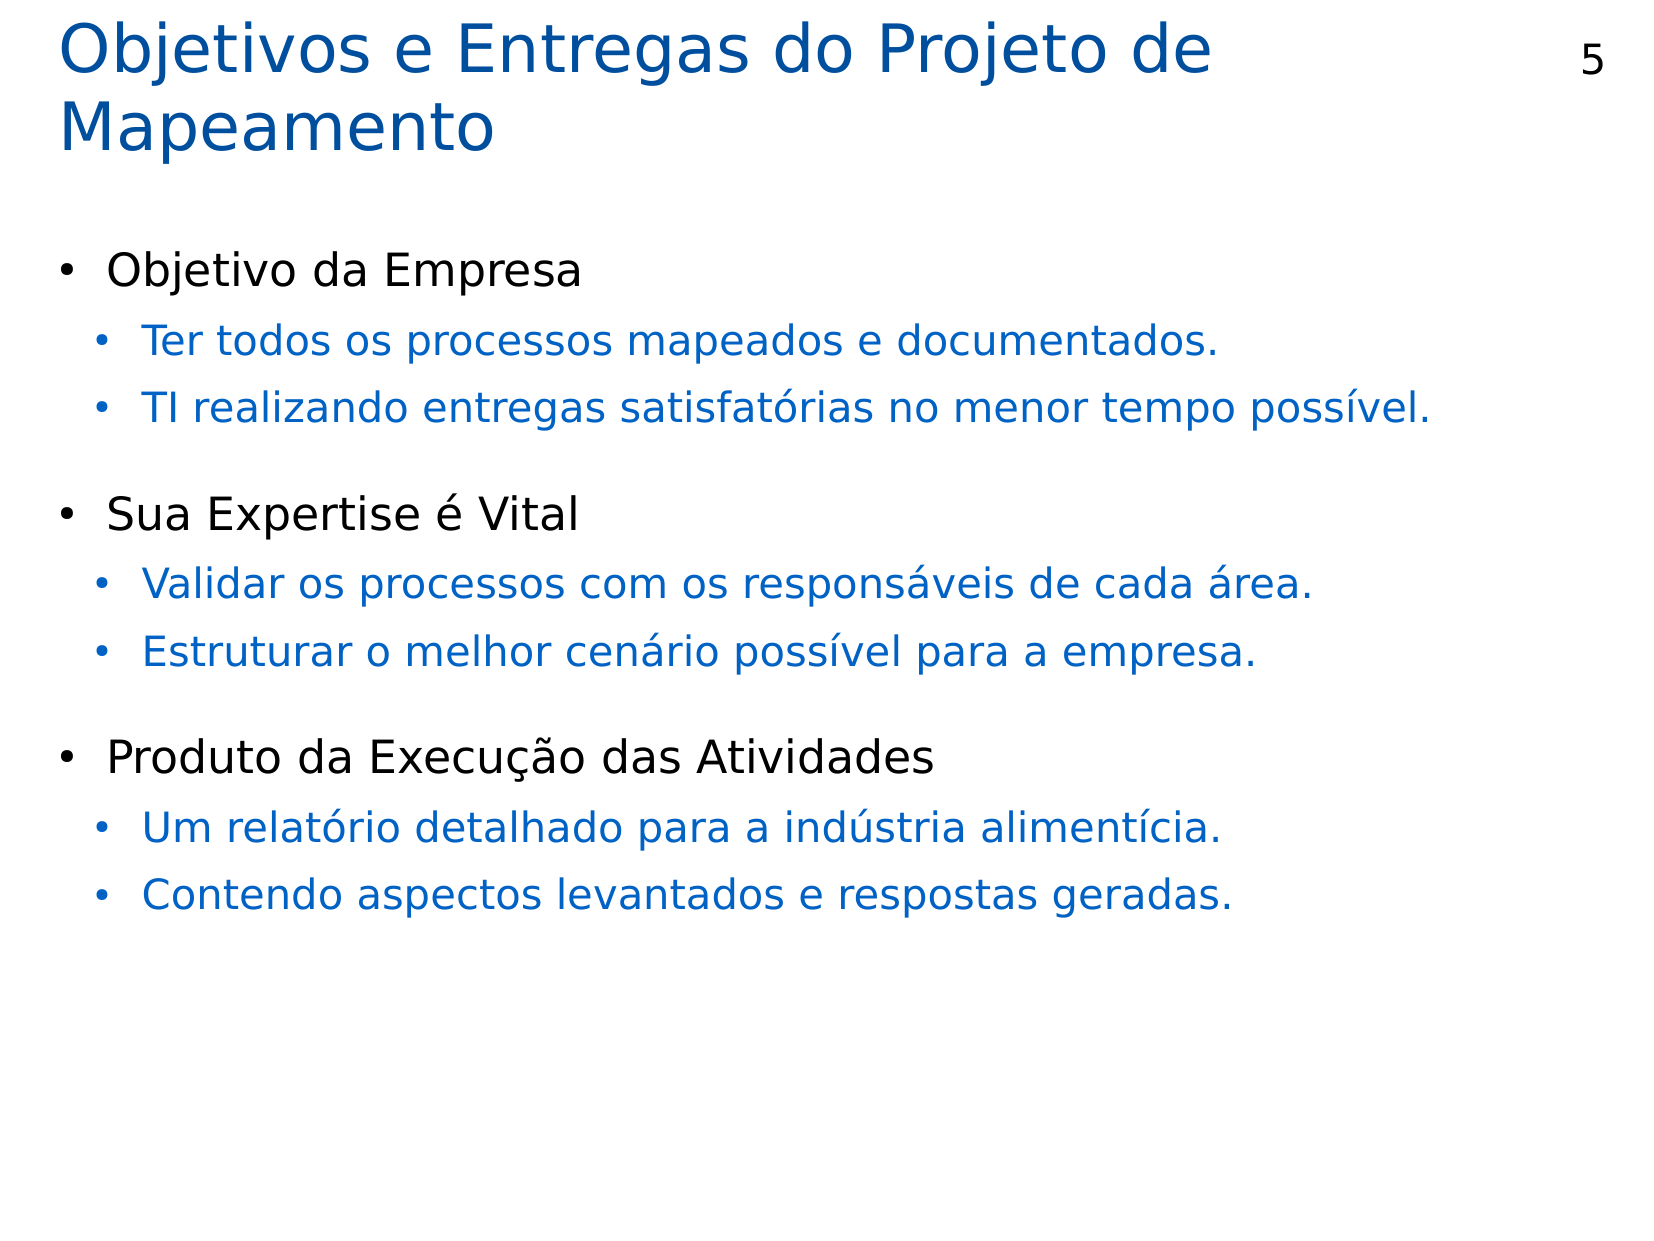

# Objetivos e Entregas do Projeto de Mapeamento
5
Objetivo da Empresa
Ter todos os processos mapeados e documentados.
TI realizando entregas satisfatórias no menor tempo possível.
Sua Expertise é Vital
Validar os processos com os responsáveis de cada área.
Estruturar o melhor cenário possível para a empresa.
Produto da Execução das Atividades
Um relatório detalhado para a indústria alimentícia.
Contendo aspectos levantados e respostas geradas.